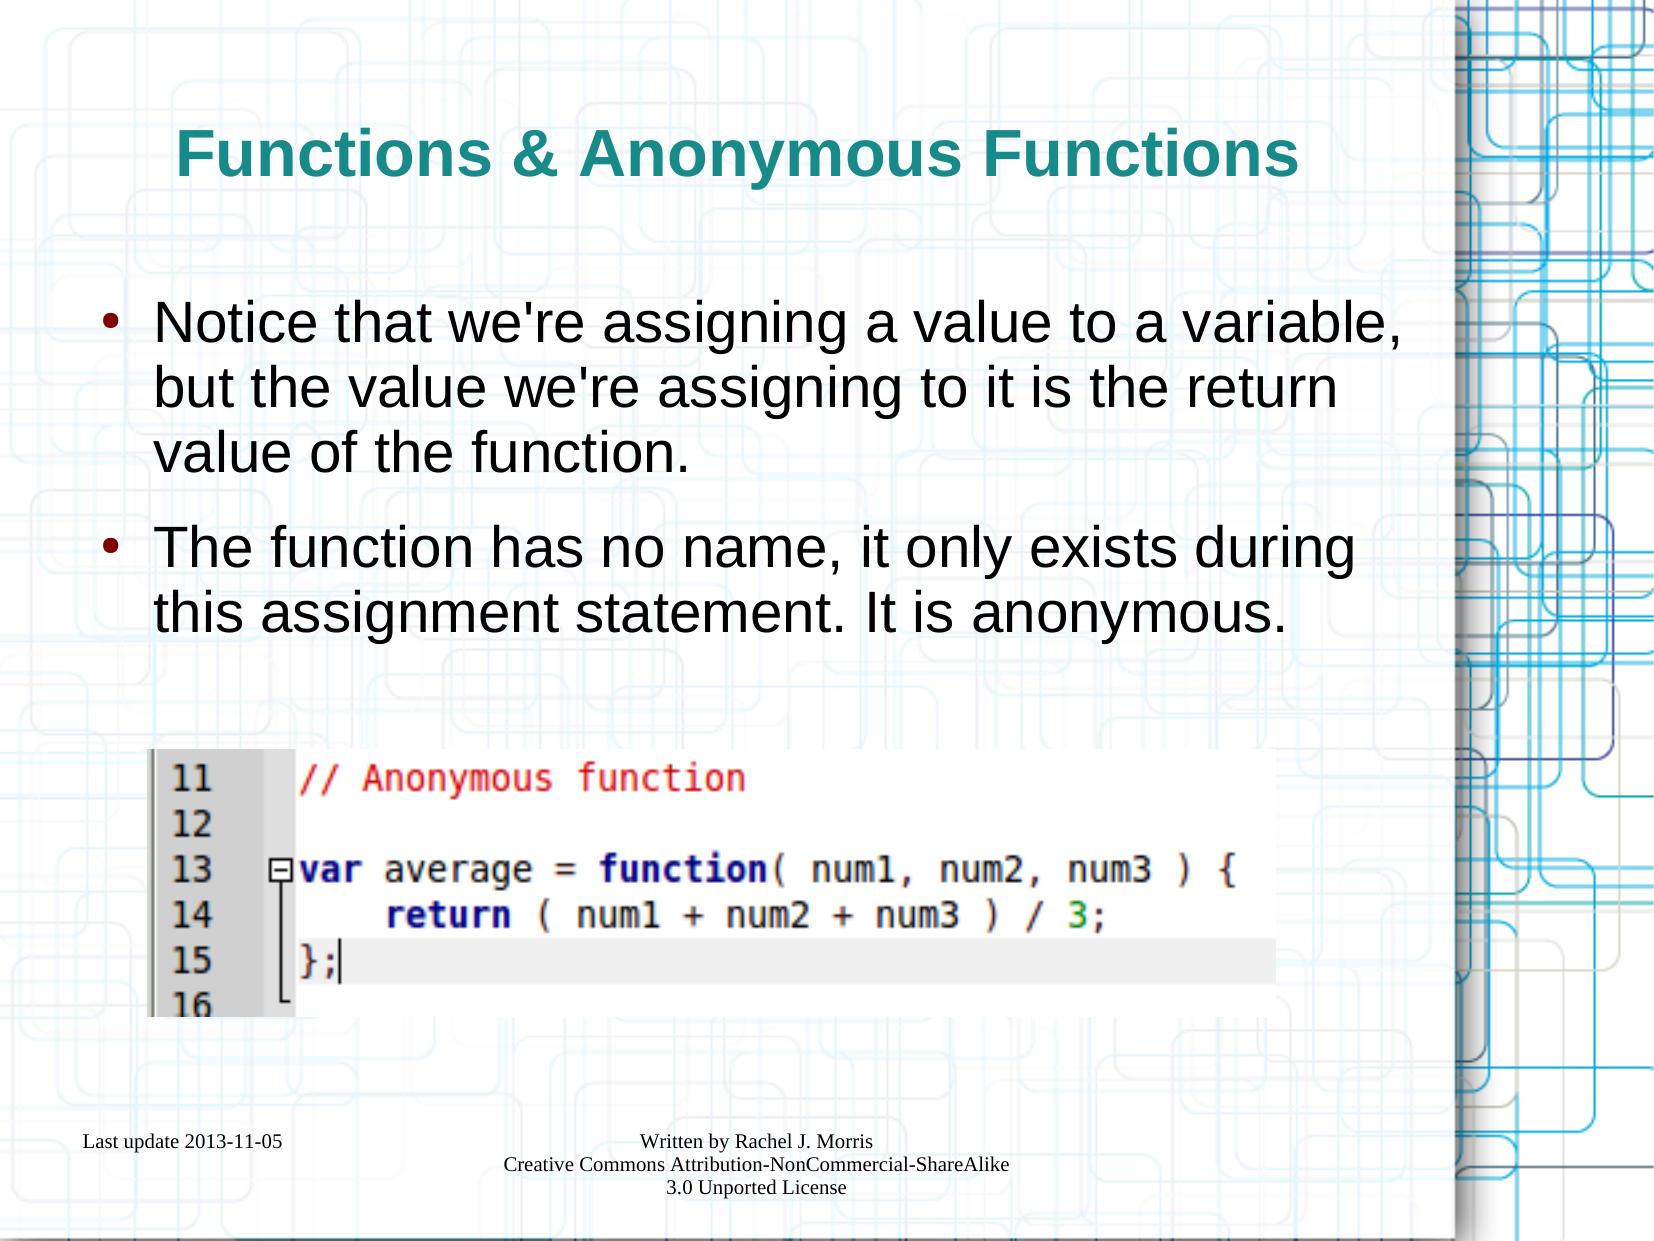

# Functions & Anonymous Functions
Notice that we're assigning a value to a variable, but the value we're assigning to it is the return value of the function.
The function has no name, it only exists during this assignment statement. It is anonymous.